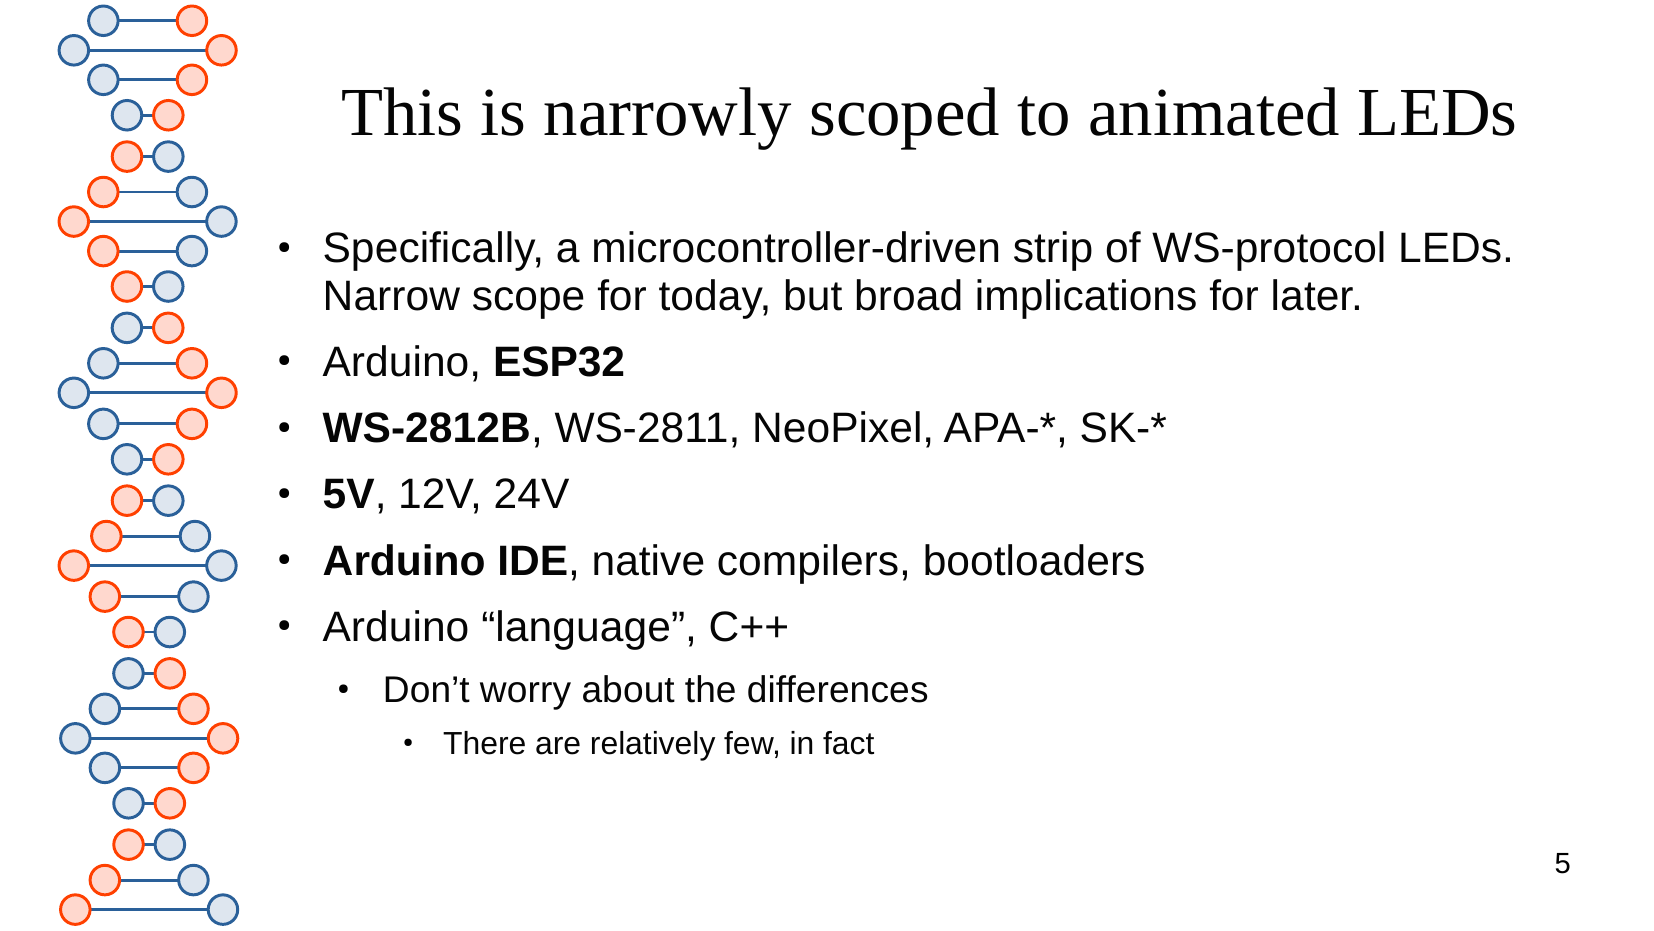

# This is narrowly scoped to animated LEDs
Specifically, a microcontroller-driven strip of WS-protocol LEDs. Narrow scope for today, but broad implications for later.
Arduino, ESP32
WS-2812B, WS-2811, NeoPixel, APA-*, SK-*
5V, 12V, 24V
Arduino IDE, native compilers, bootloaders
Arduino “language”, C++
Don’t worry about the differences
There are relatively few, in fact
5